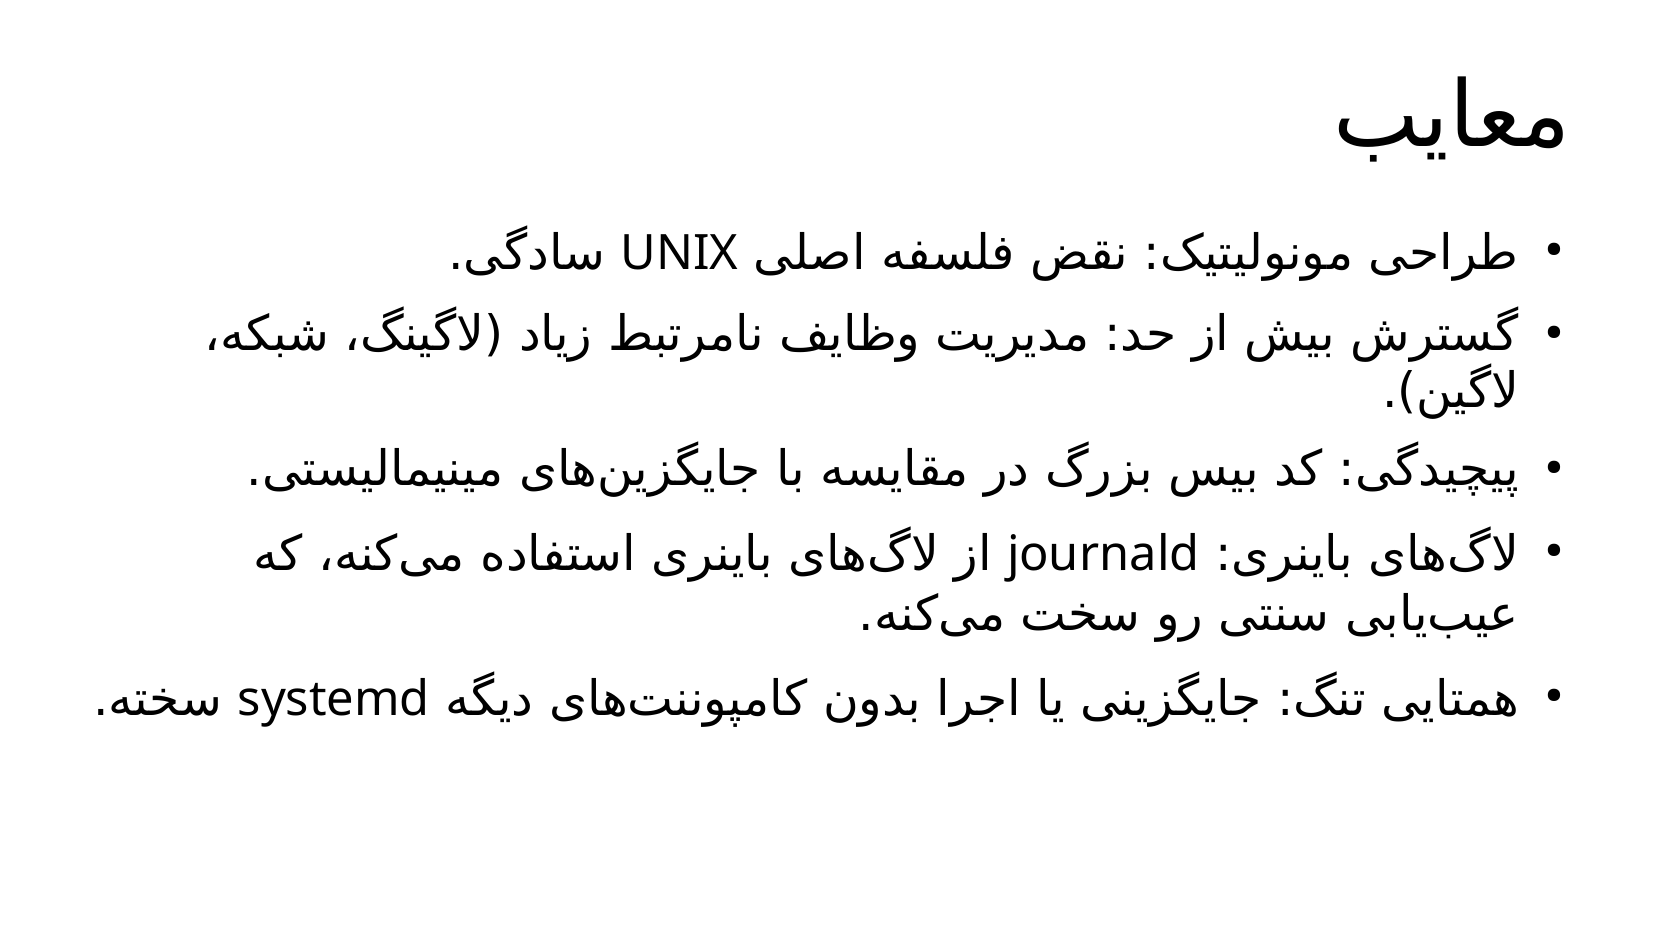

# معایب
طراحی مونولیتیک: نقض فلسفه اصلی UNIX سادگی.
گسترش بیش از حد: مدیریت وظایف نامرتبط زیاد (لاگینگ، شبکه، لاگین).
پیچیدگی: کد بیس بزرگ در مقایسه با جایگزین‌های مینیمالیستی.
لاگ‌های باینری: journald از لاگ‌های باینری استفاده می‌کنه، که عیب‌یابی سنتی رو سخت می‌کنه.
همتایی تنگ: جایگزینی یا اجرا بدون کامپوننت‌های دیگه systemd سخته.